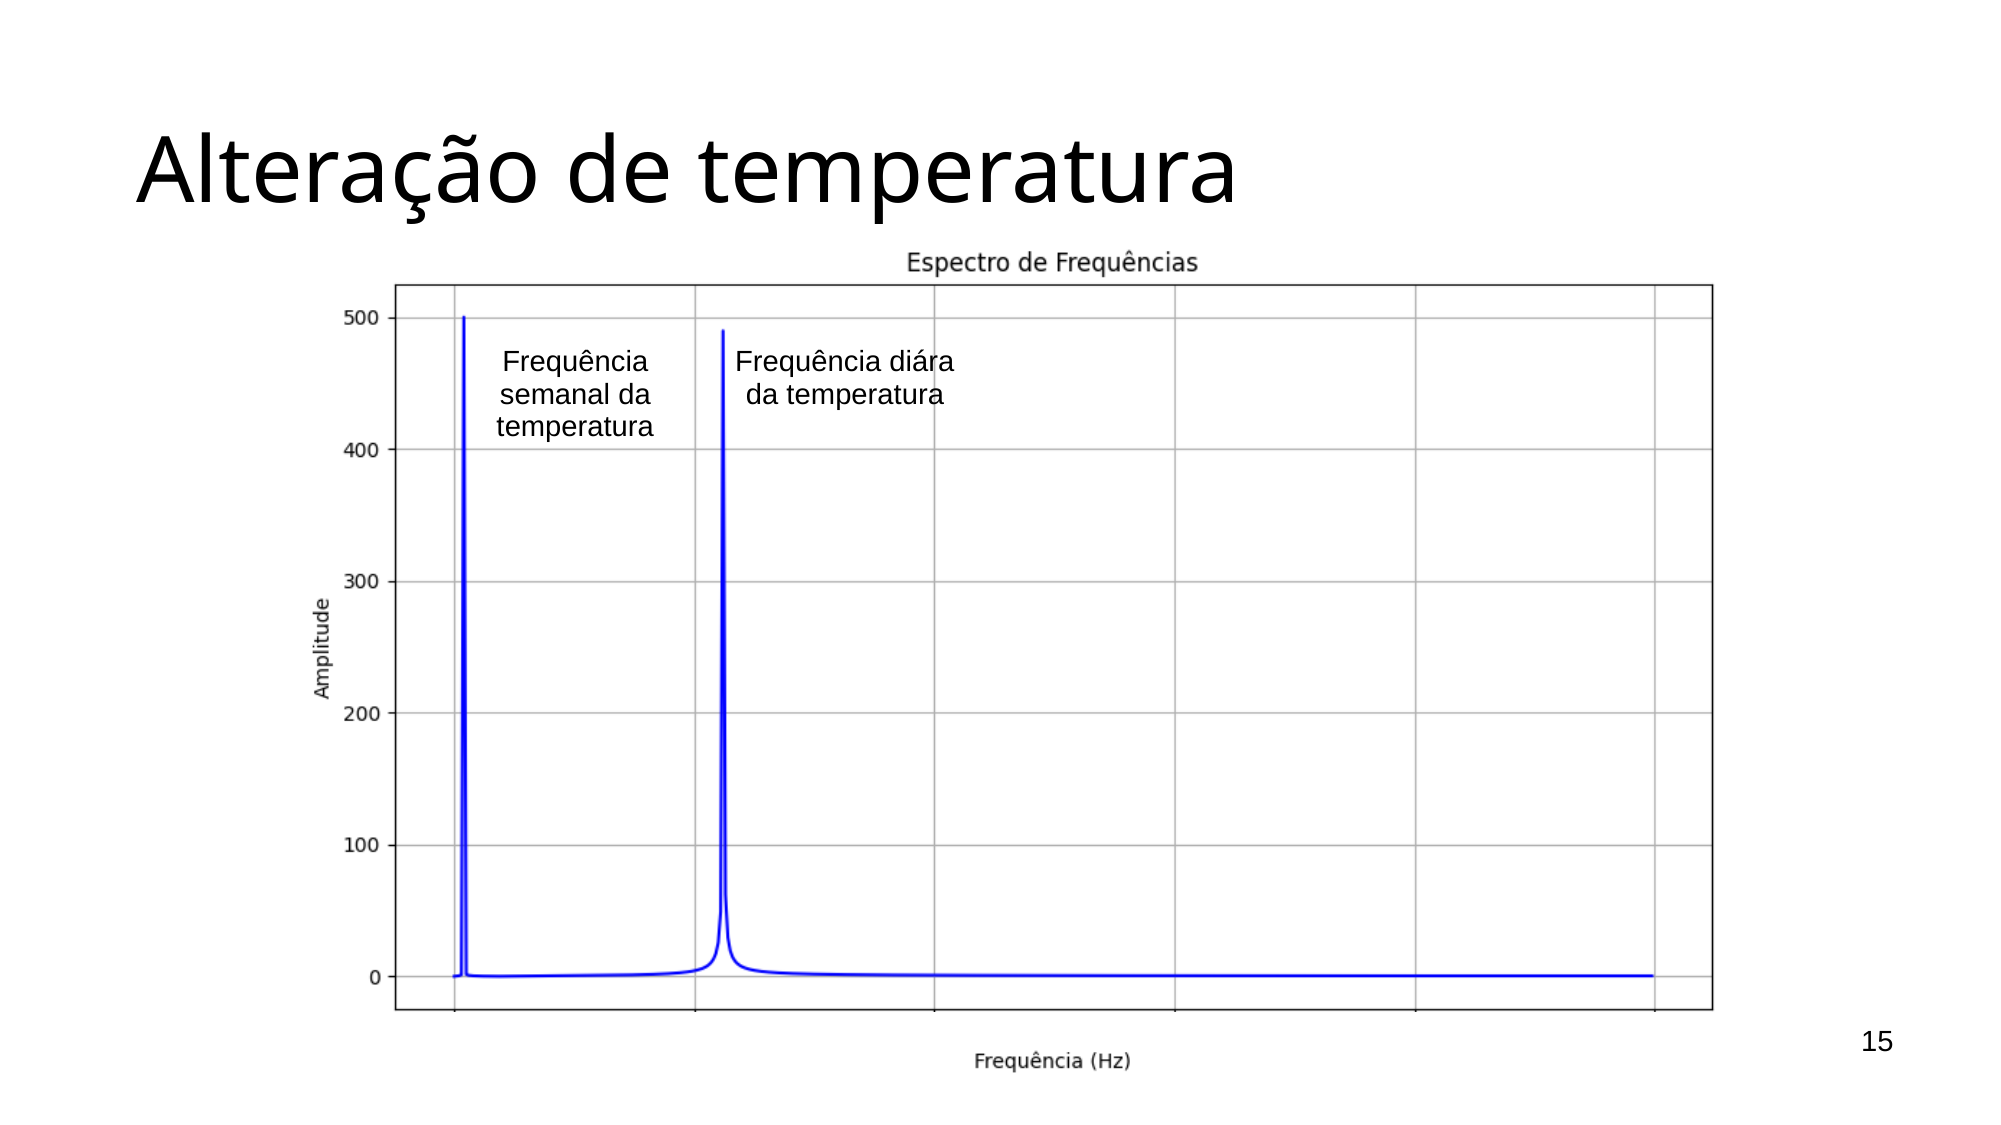

# Alteração de temperatura
Frequência semanal da temperatura
Frequência diára da temperatura